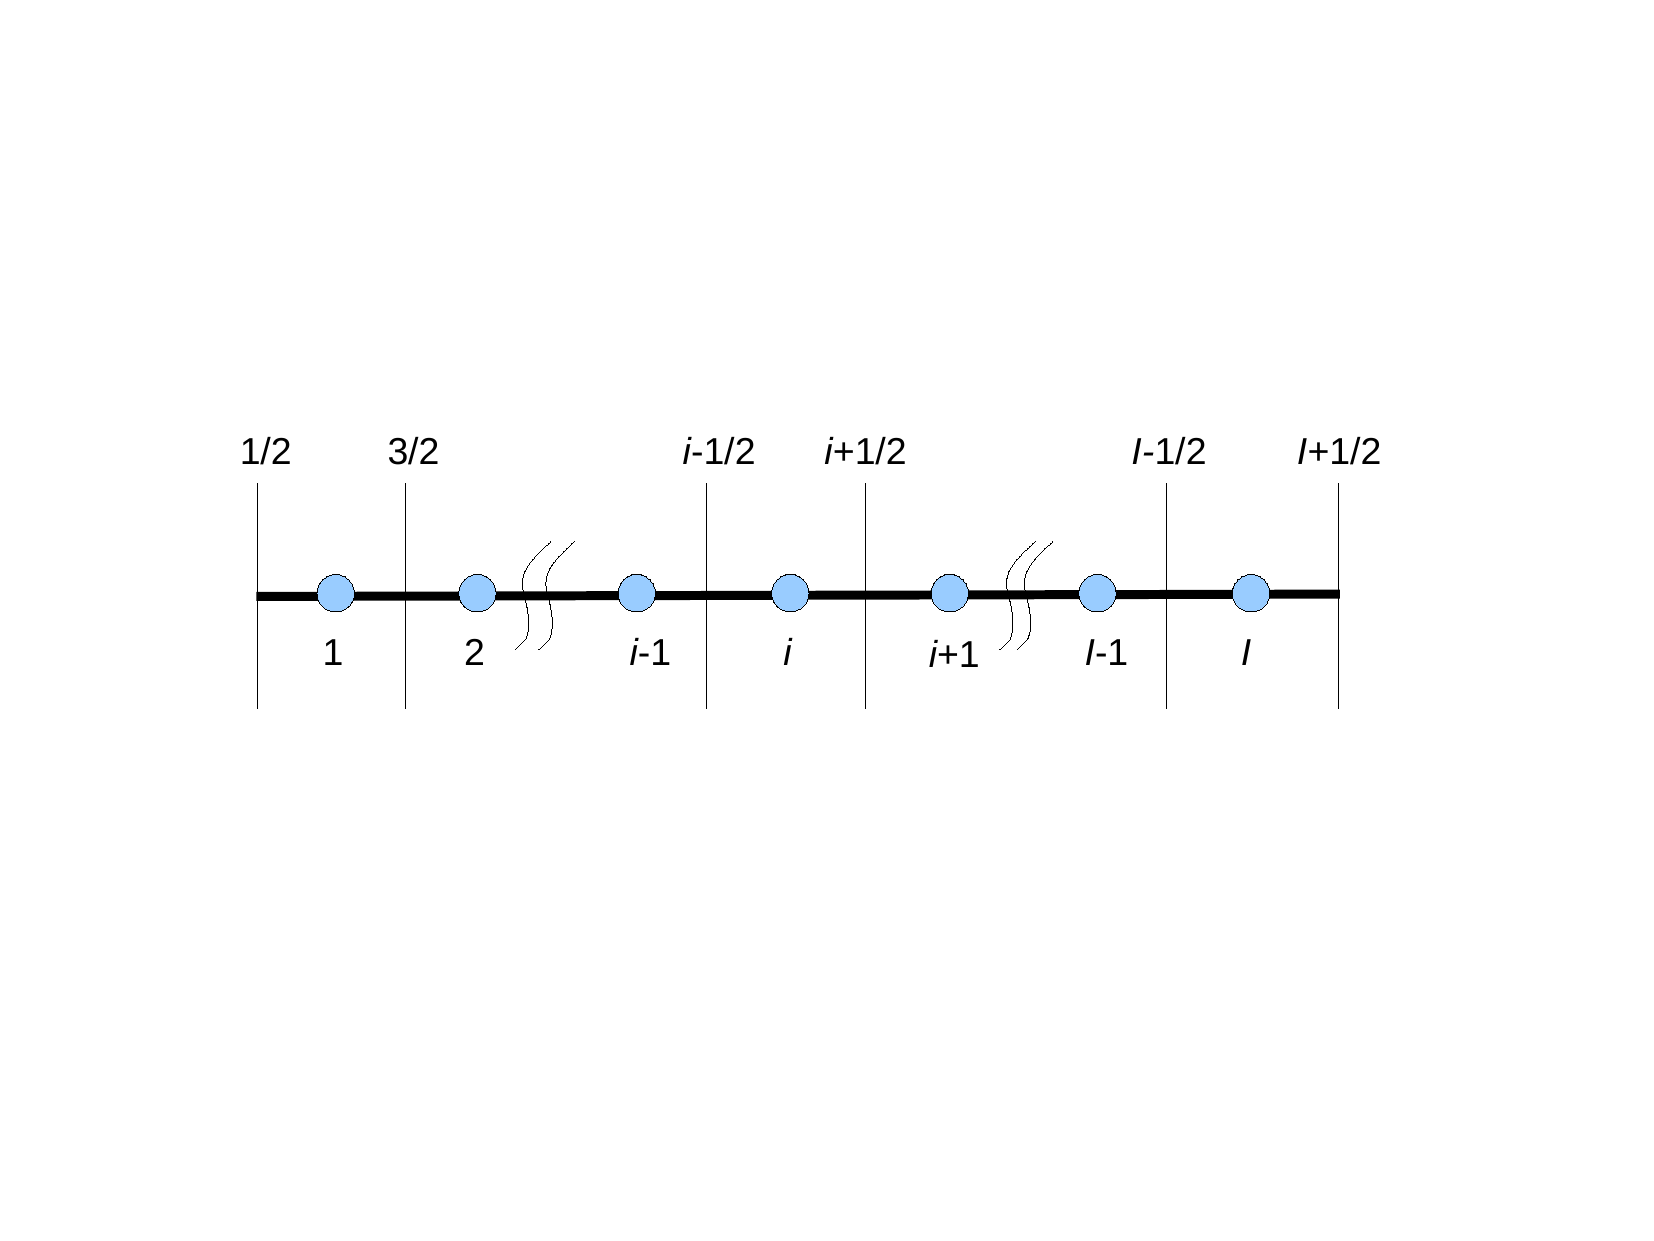

1/2
3/2
i-1/2
i+1/2
I-1/2
I+1/2
I
1
2
i-1
i
I-1
i+1